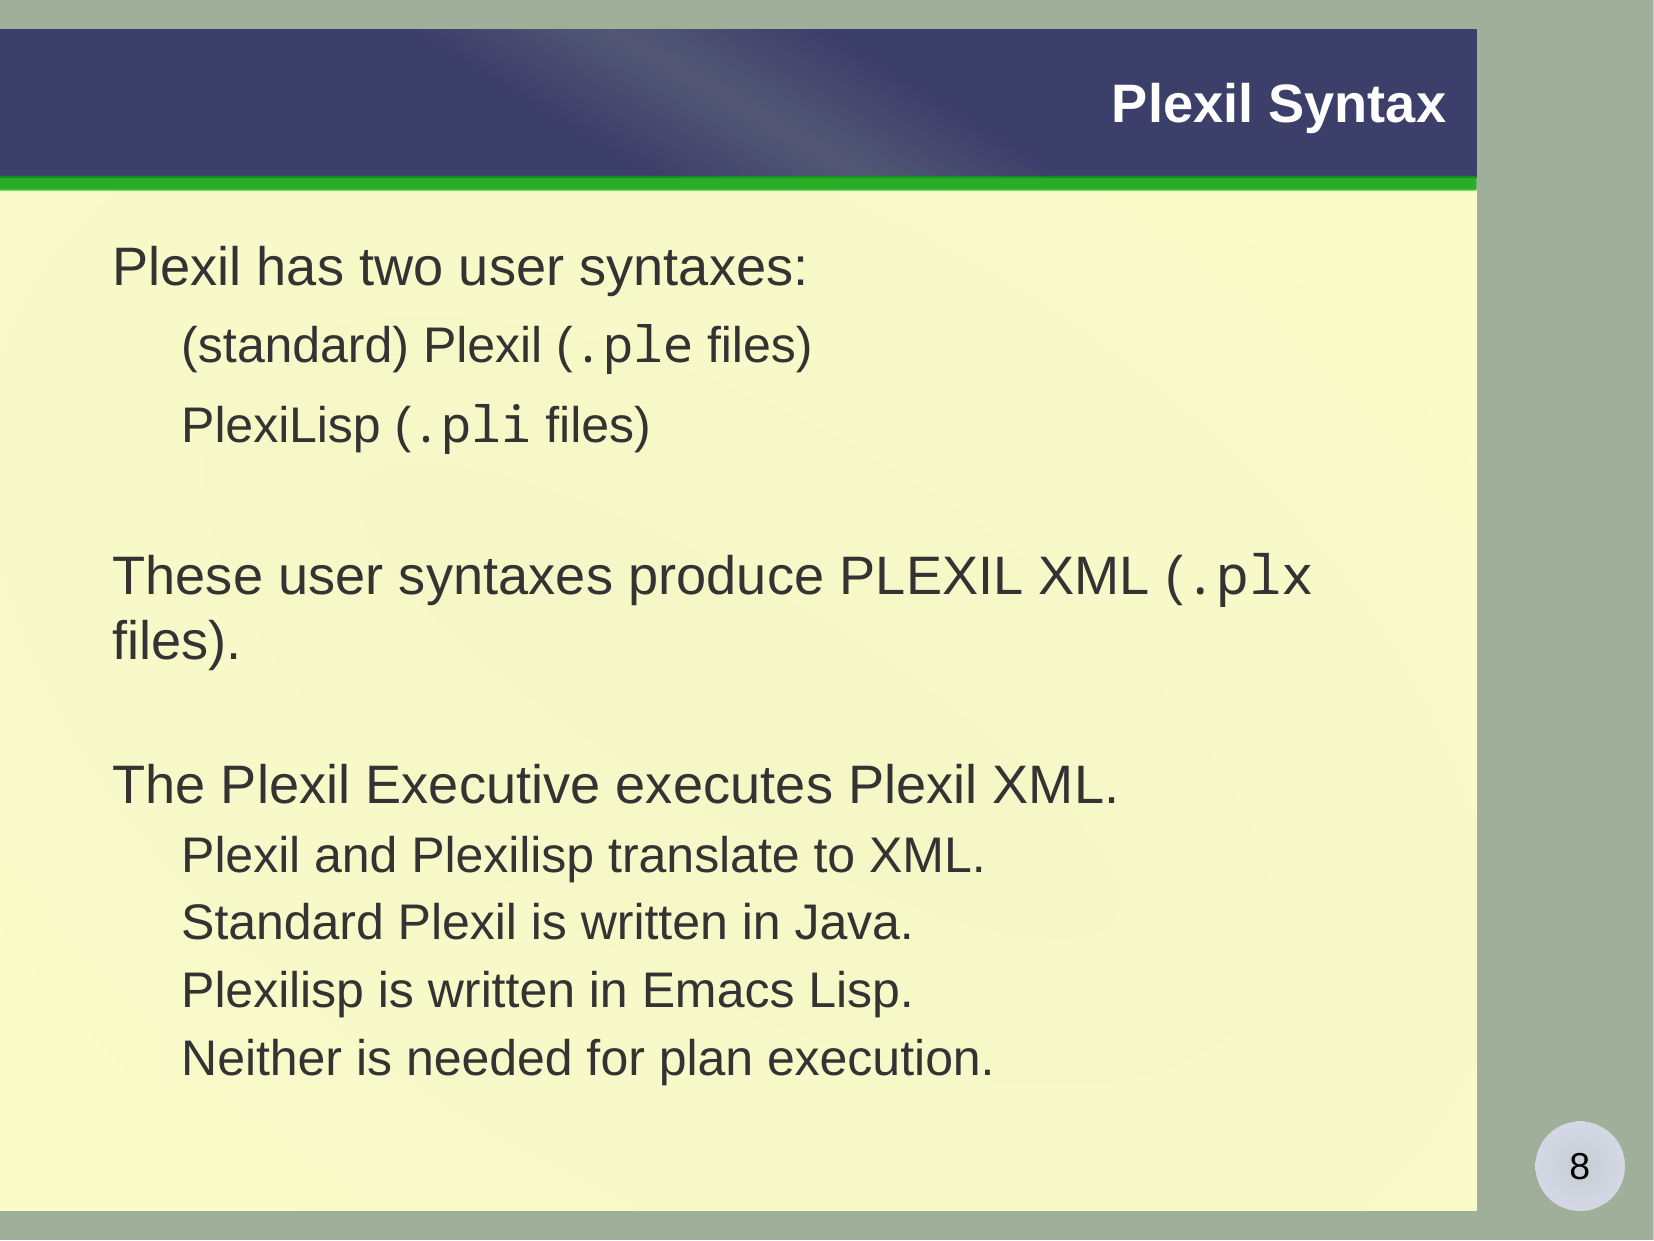

# Plexil Syntax
Plexil has two user syntaxes:
(standard) Plexil (.ple files)
PlexiLisp (.pli files)
These user syntaxes produce PLEXIL XML (.plx files).
The Plexil Executive executes Plexil XML.
Plexil and Plexilisp translate to XML.
Standard Plexil is written in Java.
Plexilisp is written in Emacs Lisp.
Neither is needed for plan execution.